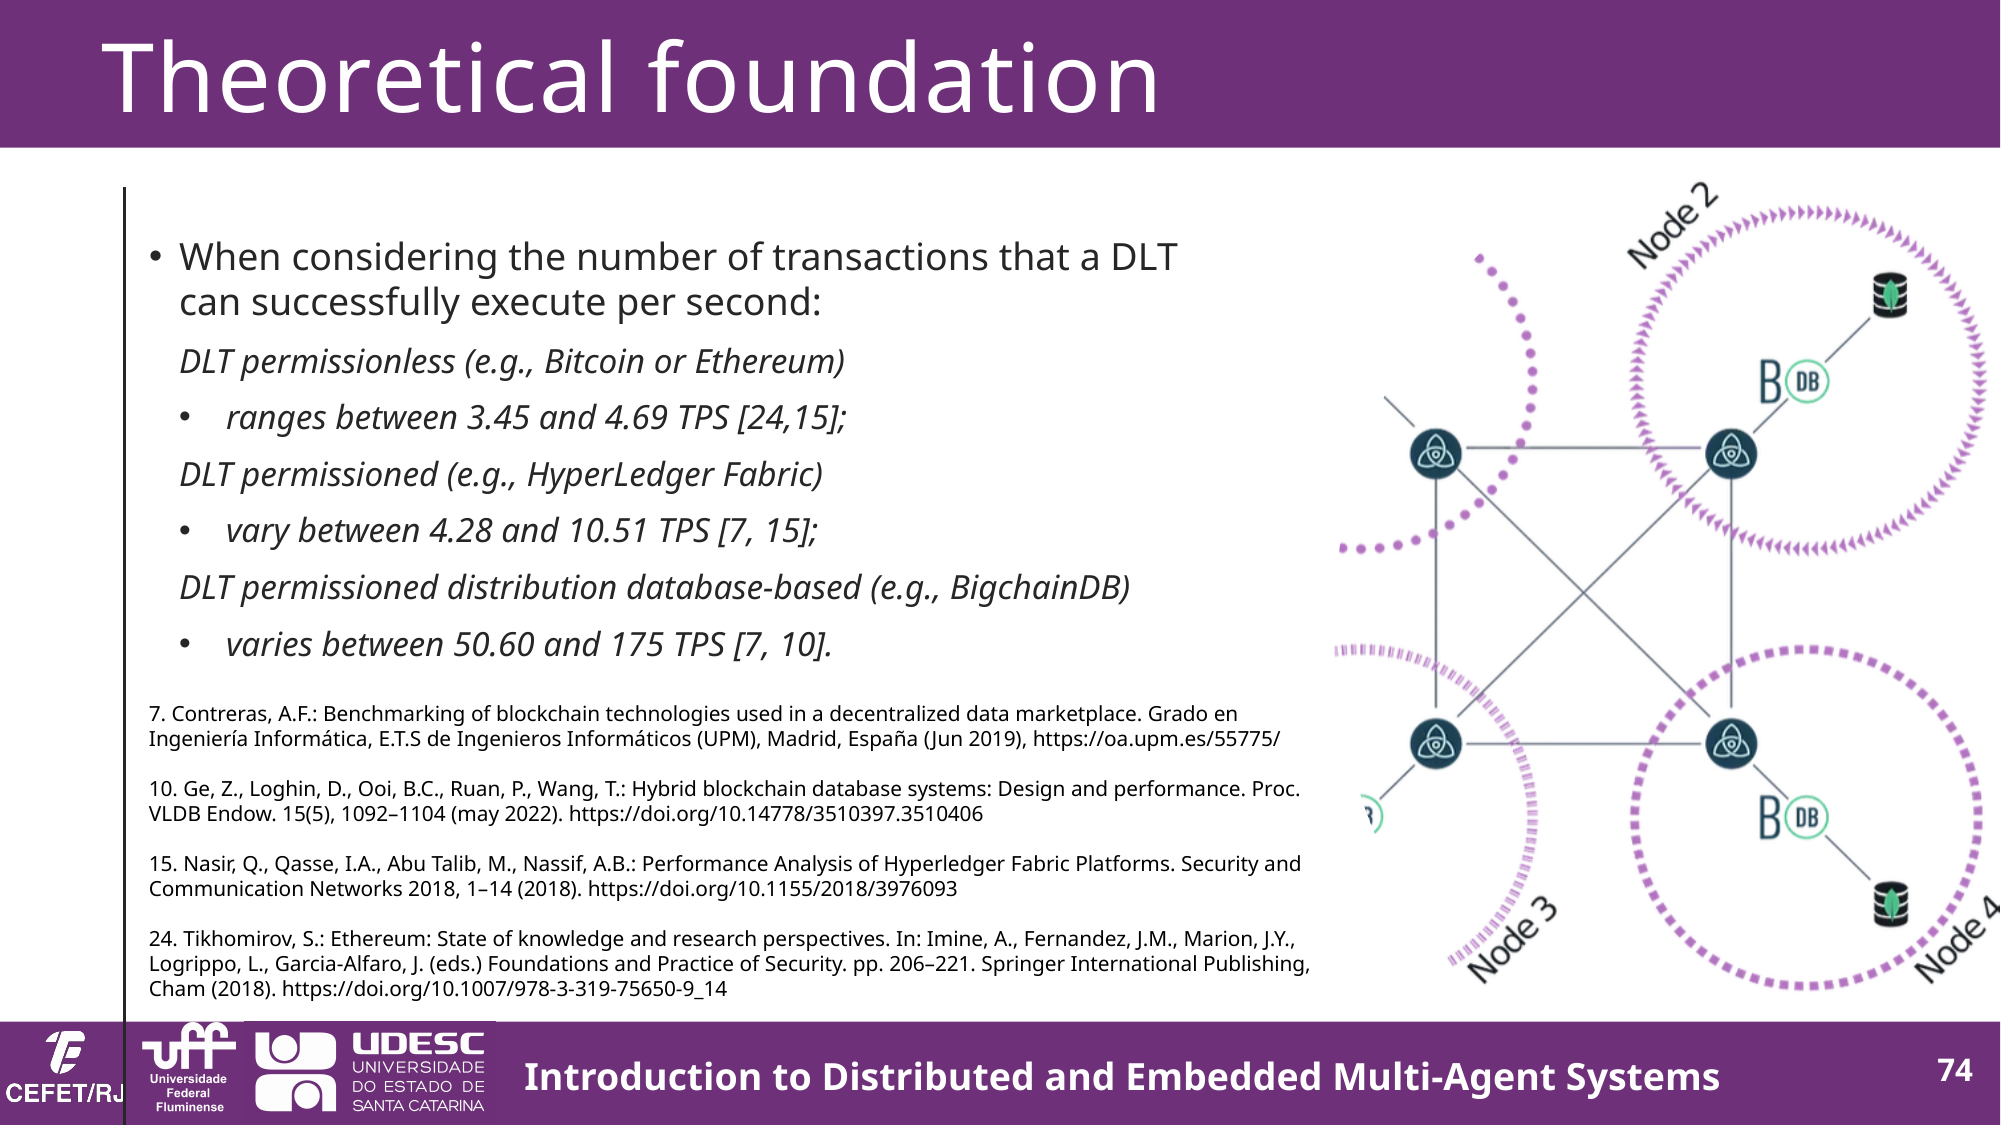

Theoretical foundation
# When considering the number of transactions that a DLT can successfully execute per second:
DLT permissionless (e.g., Bitcoin or Ethereum)
ranges between 3.45 and 4.69 TPS [24,15];
DLT permissioned (e.g., HyperLedger Fabric)
vary between 4.28 and 10.51 TPS [7, 15];
DLT permissioned distribution database-based (e.g., BigchainDB)
varies between 50.60 and 175 TPS [7, 10].
7. Contreras, A.F.: Benchmarking of blockchain technologies used in a decentralized data marketplace. Grado en Ingenierı́a Informática, E.T.S de Ingenieros Informáticos (UPM), Madrid, España (Jun 2019), https://oa.upm.es/55775/​
10. Ge, Z., Loghin, D., Ooi, B.C., Ruan, P., Wang, T.: Hybrid blockchain database systems: Design and performance. Proc. VLDB Endow. 15(5), 1092–1104 (may 2022). https://doi.org/10.14778/3510397.3510406​
15. Nasir, Q., Qasse, I.A., Abu Talib, M., Nassif, A.B.: Performance Analysis of Hyperledger Fabric Platforms. Security and Communication Networks 2018, 1–14 (2018). https://doi.org/10.1155/2018/3976093​
24. Tikhomirov, S.: Ethereum: State of knowledge and research perspectives. In: Imine, A., Fernandez, J.M., Marion, J.Y., Logrippo, L., Garcia-Alfaro, J. (eds.) Foundations and Practice of Security. pp. 206–221. Springer International Publishing, Cham (2018). https://doi.org/10.1007/978-3-319-75650-9_14 ​